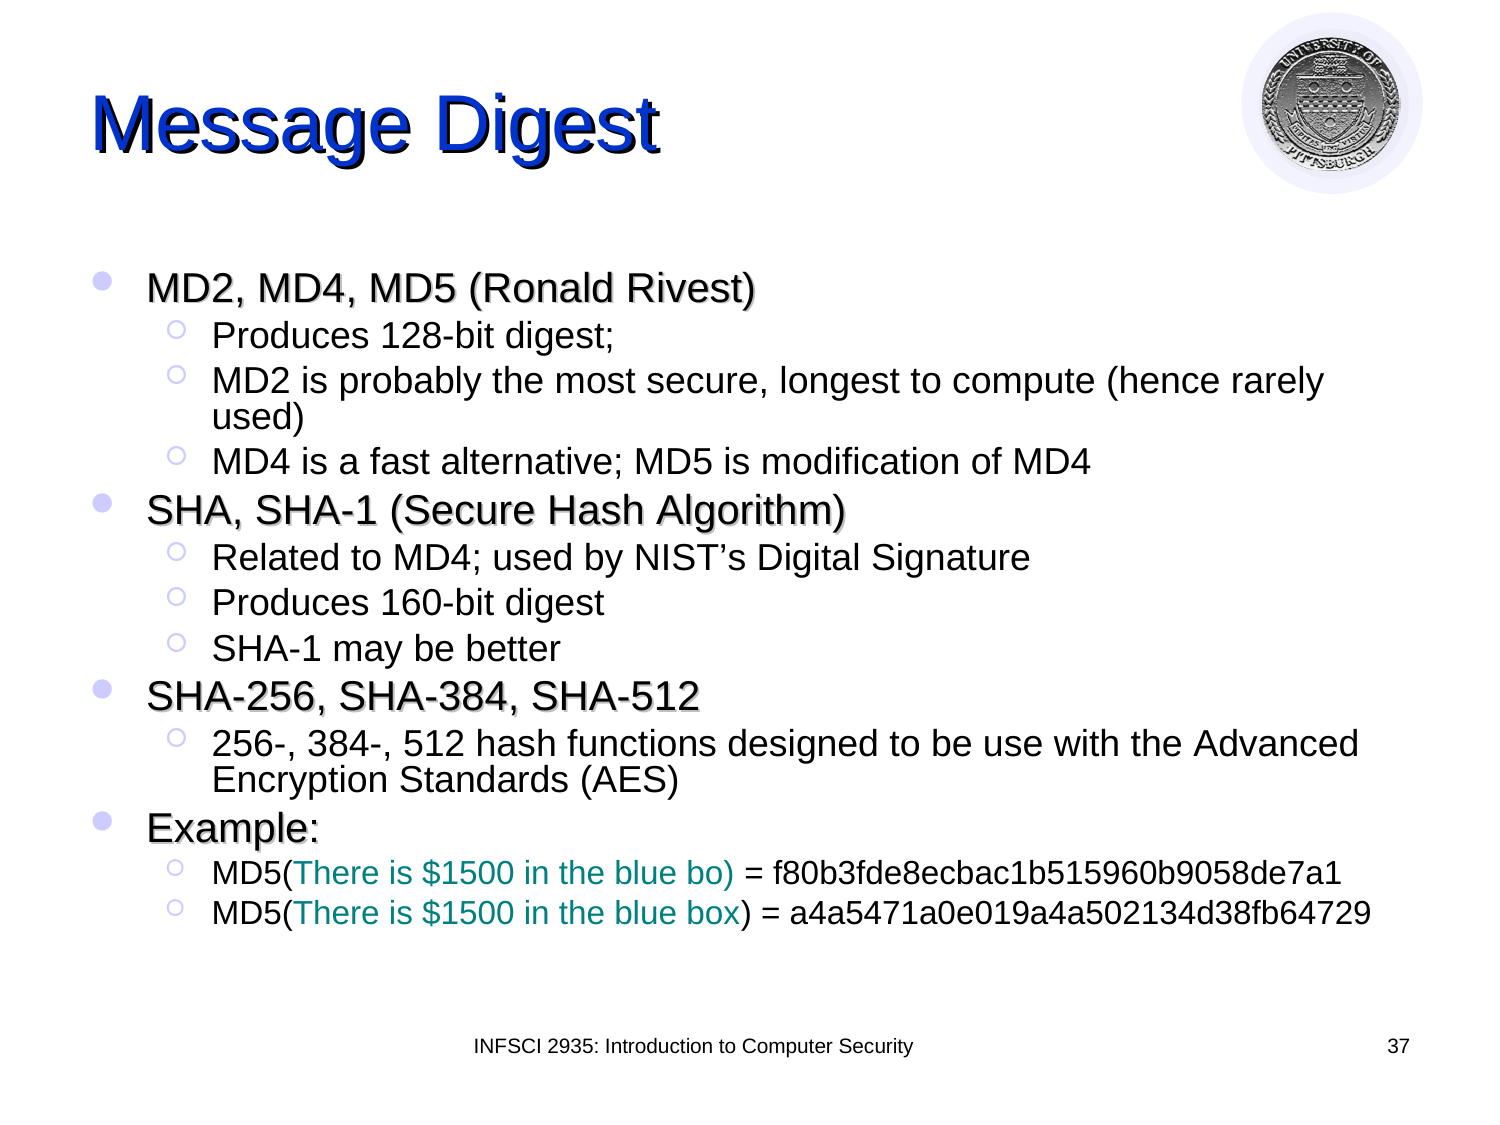

# Message Digest
MD2, MD4, MD5 (Ronald Rivest)
Produces 128-bit digest;
MD2 is probably the most secure, longest to compute (hence rarely used)
MD4 is a fast alternative; MD5 is modification of MD4
SHA, SHA-1 (Secure Hash Algorithm)
Related to MD4; used by NIST’s Digital Signature
Produces 160-bit digest
SHA-1 may be better
SHA-256, SHA-384, SHA-512
256-, 384-, 512 hash functions designed to be use with the Advanced Encryption Standards (AES)
Example:
MD5(There is $1500 in the blue bo) = f80b3fde8ecbac1b515960b9058de7a1
MD5(There is $1500 in the blue box) = a4a5471a0e019a4a502134d38fb64729
37